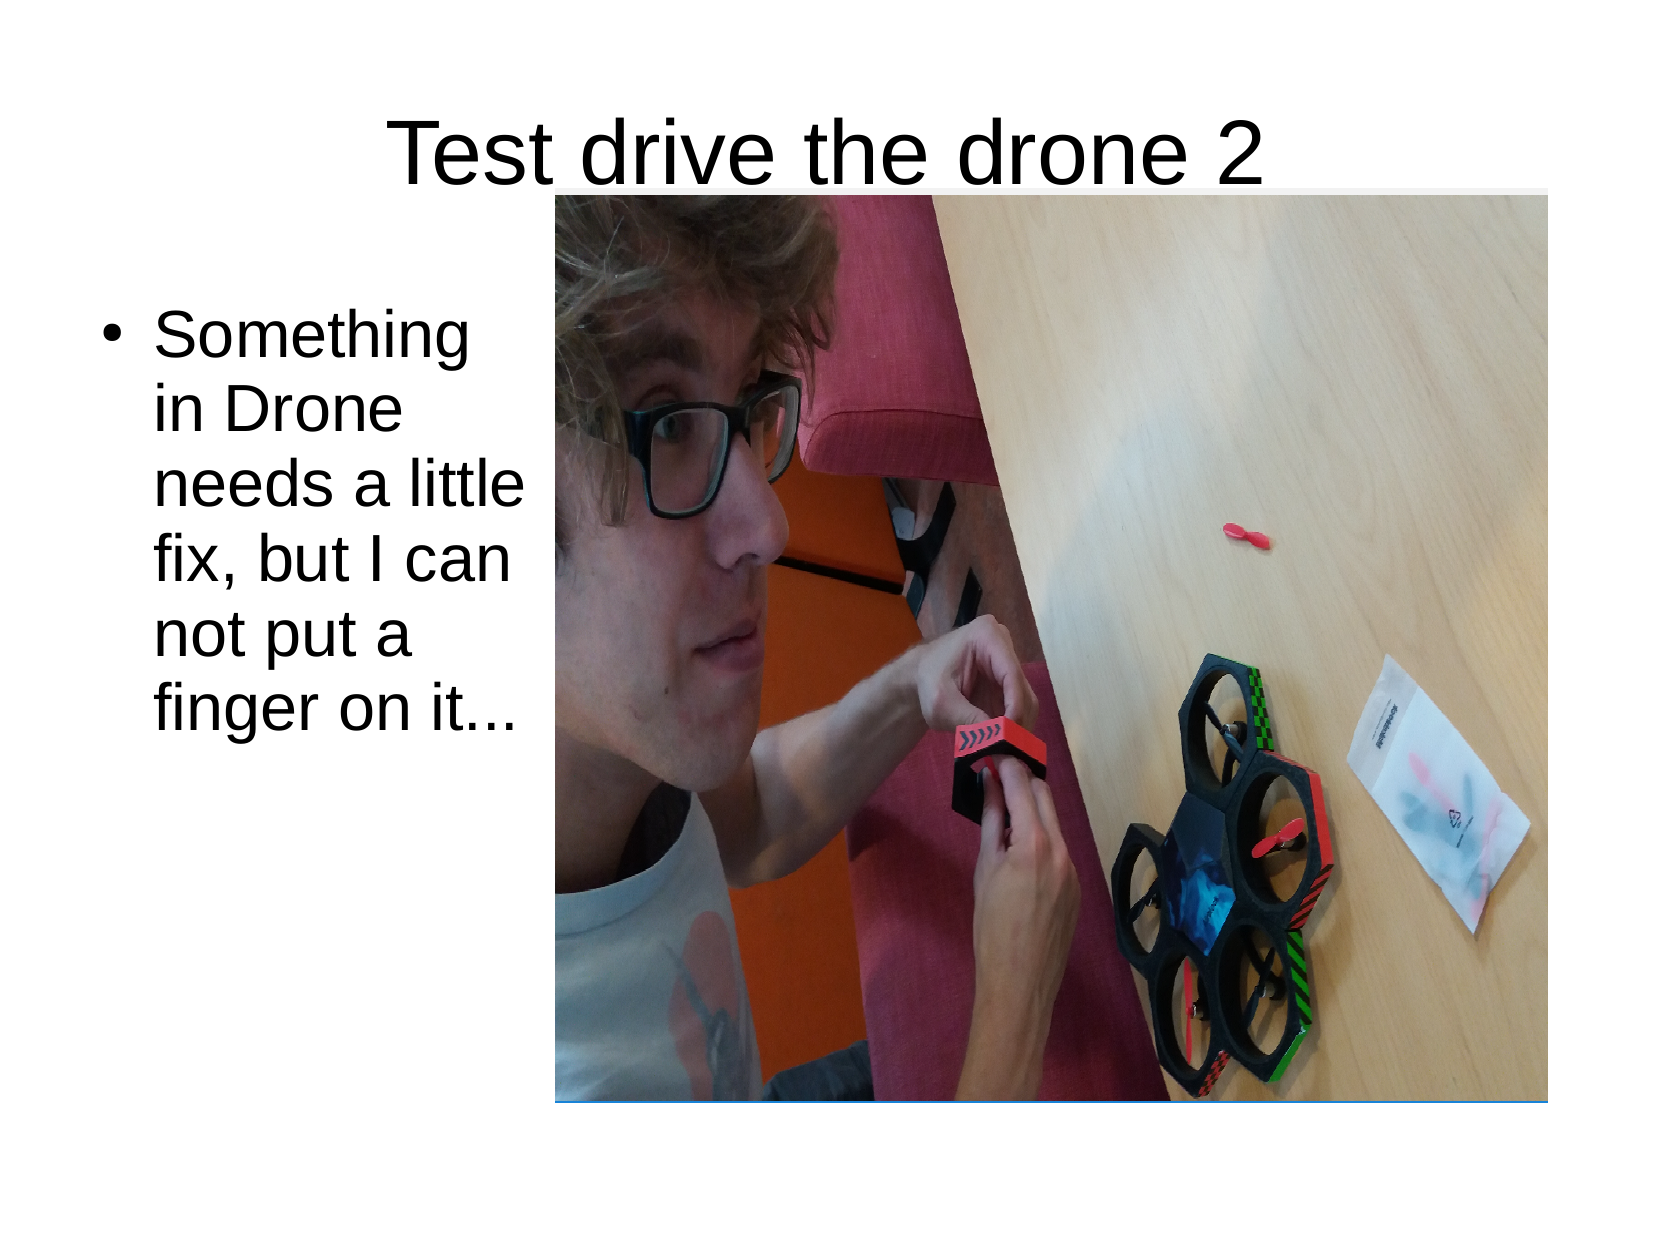

# Test drive the drone 2
Something in Drone needs a little fix, but I can not put a finger on it...